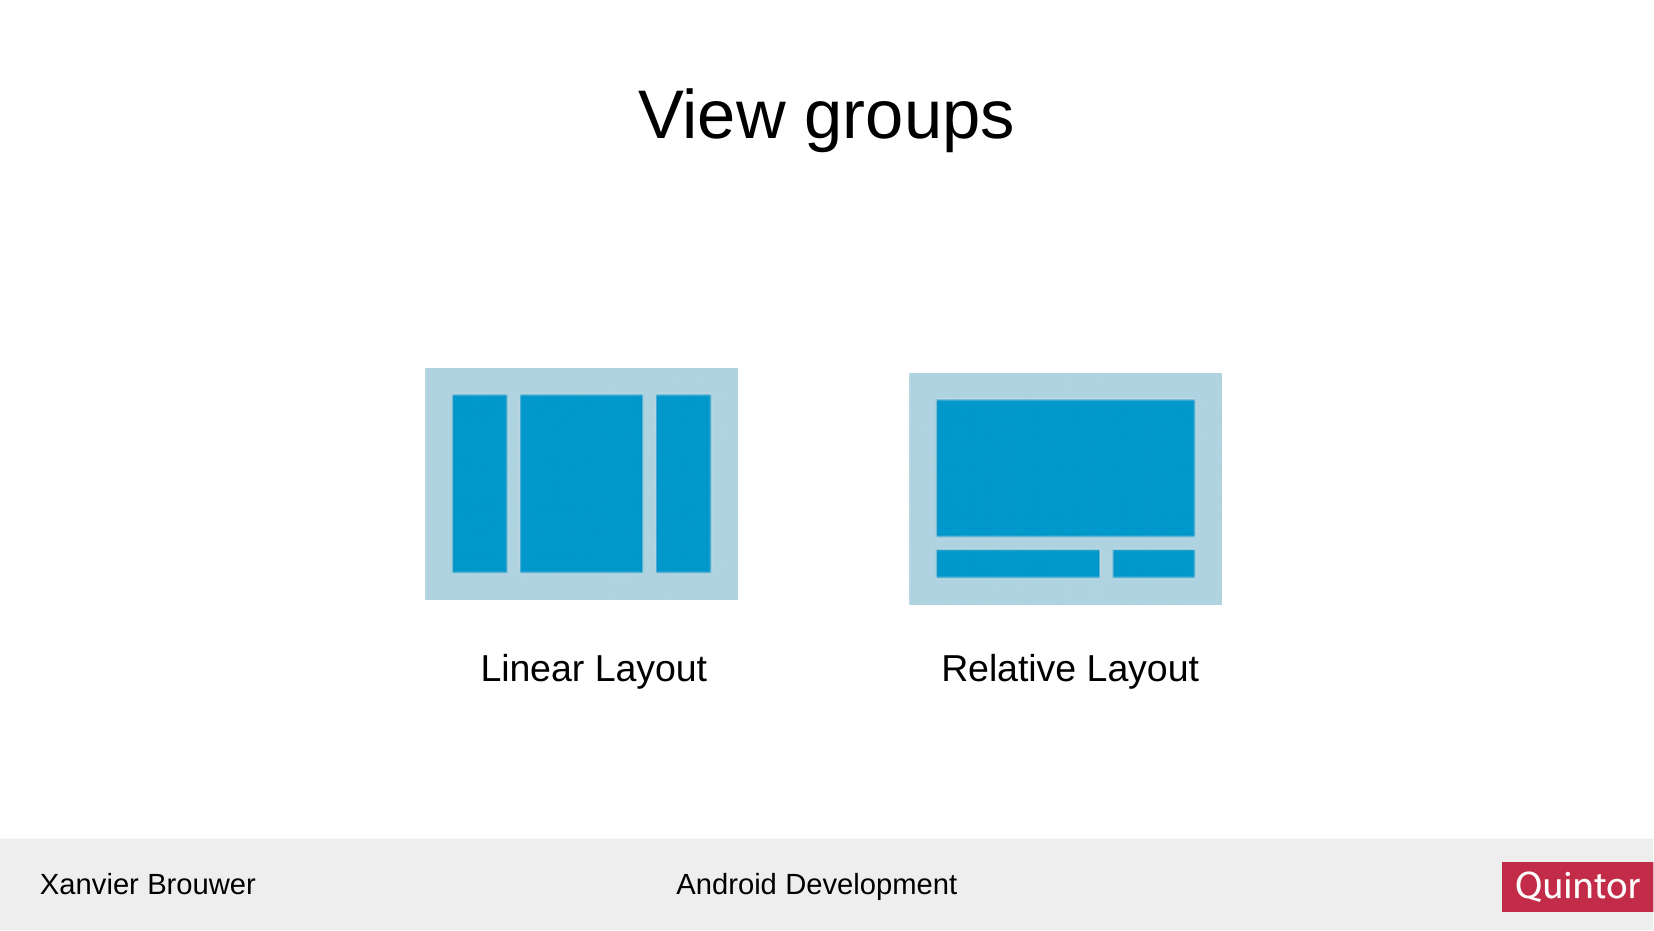

# View groups
Linear Layout
Relative Layout